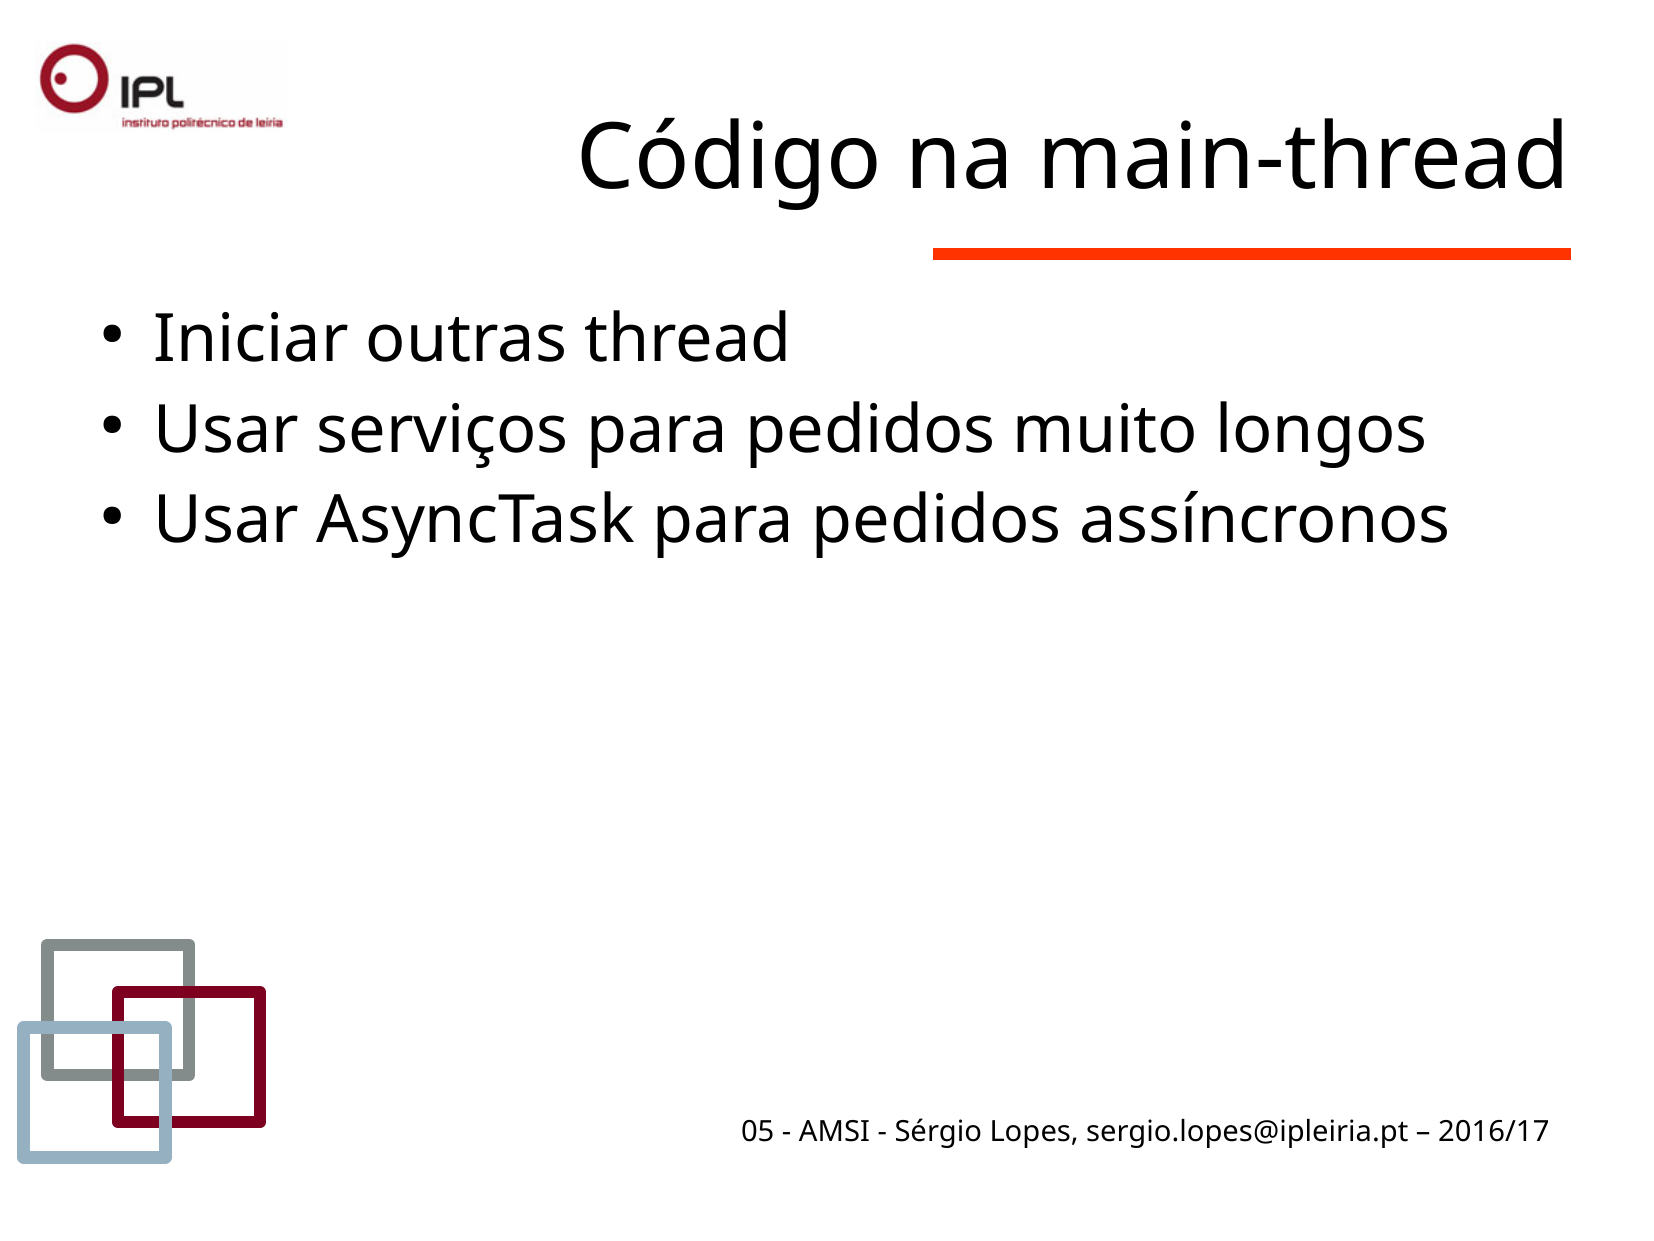

# Código na main-thread
Iniciar outras thread
Usar serviços para pedidos muito longos
Usar AsyncTask para pedidos assíncronos
05 - AMSI - Sérgio Lopes, sergio.lopes@ipleiria.pt – 2016/17